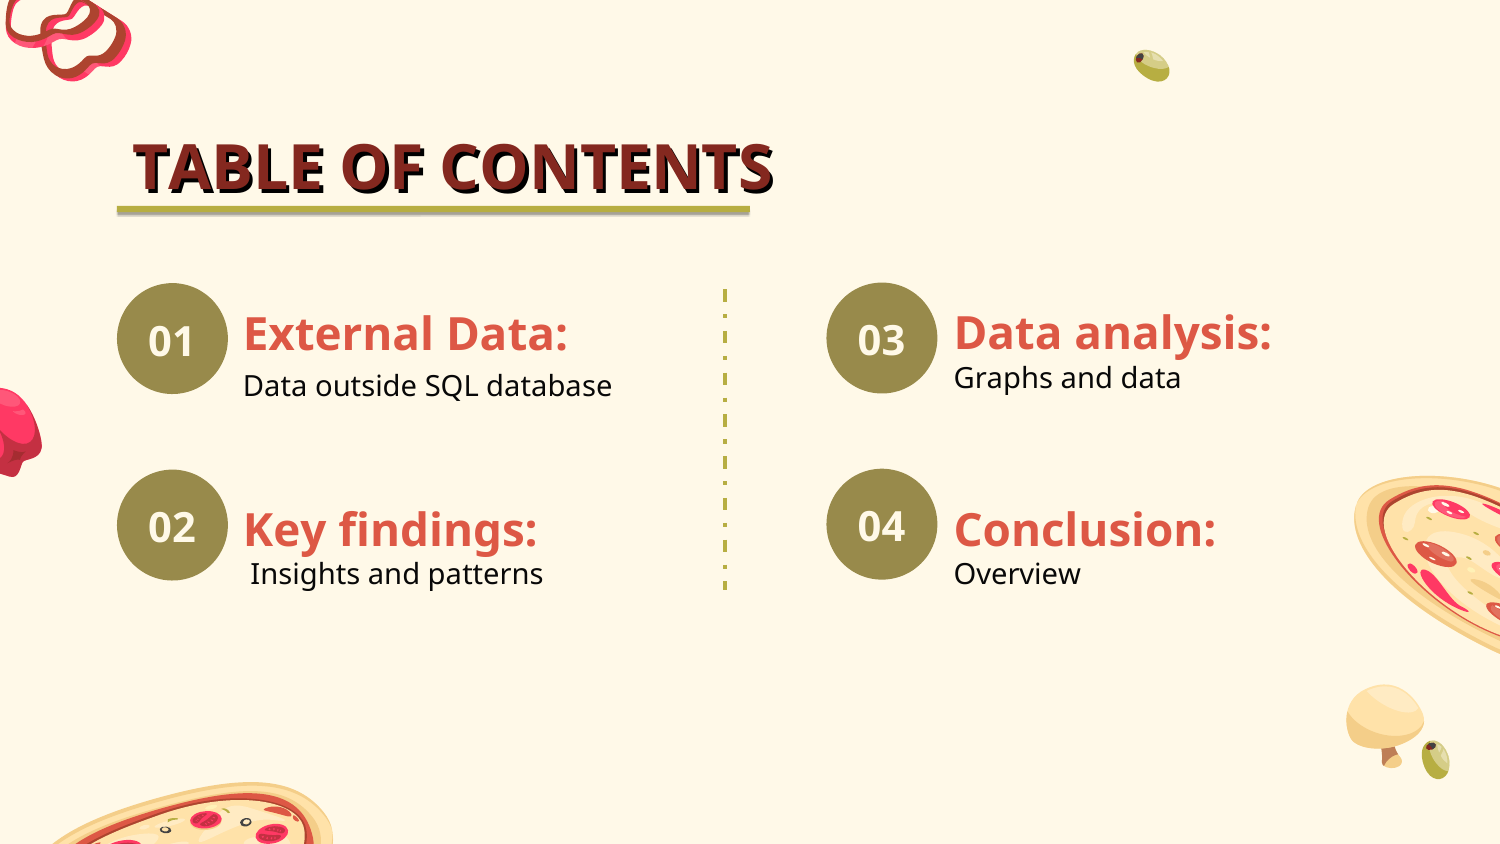

# TABLE OF CONTENTS
03
01
Data analysis:
Graphs and data
External Data:
Data outside SQL database
04
02
Key findings:
 Insights and patterns
Conclusion:
Overview